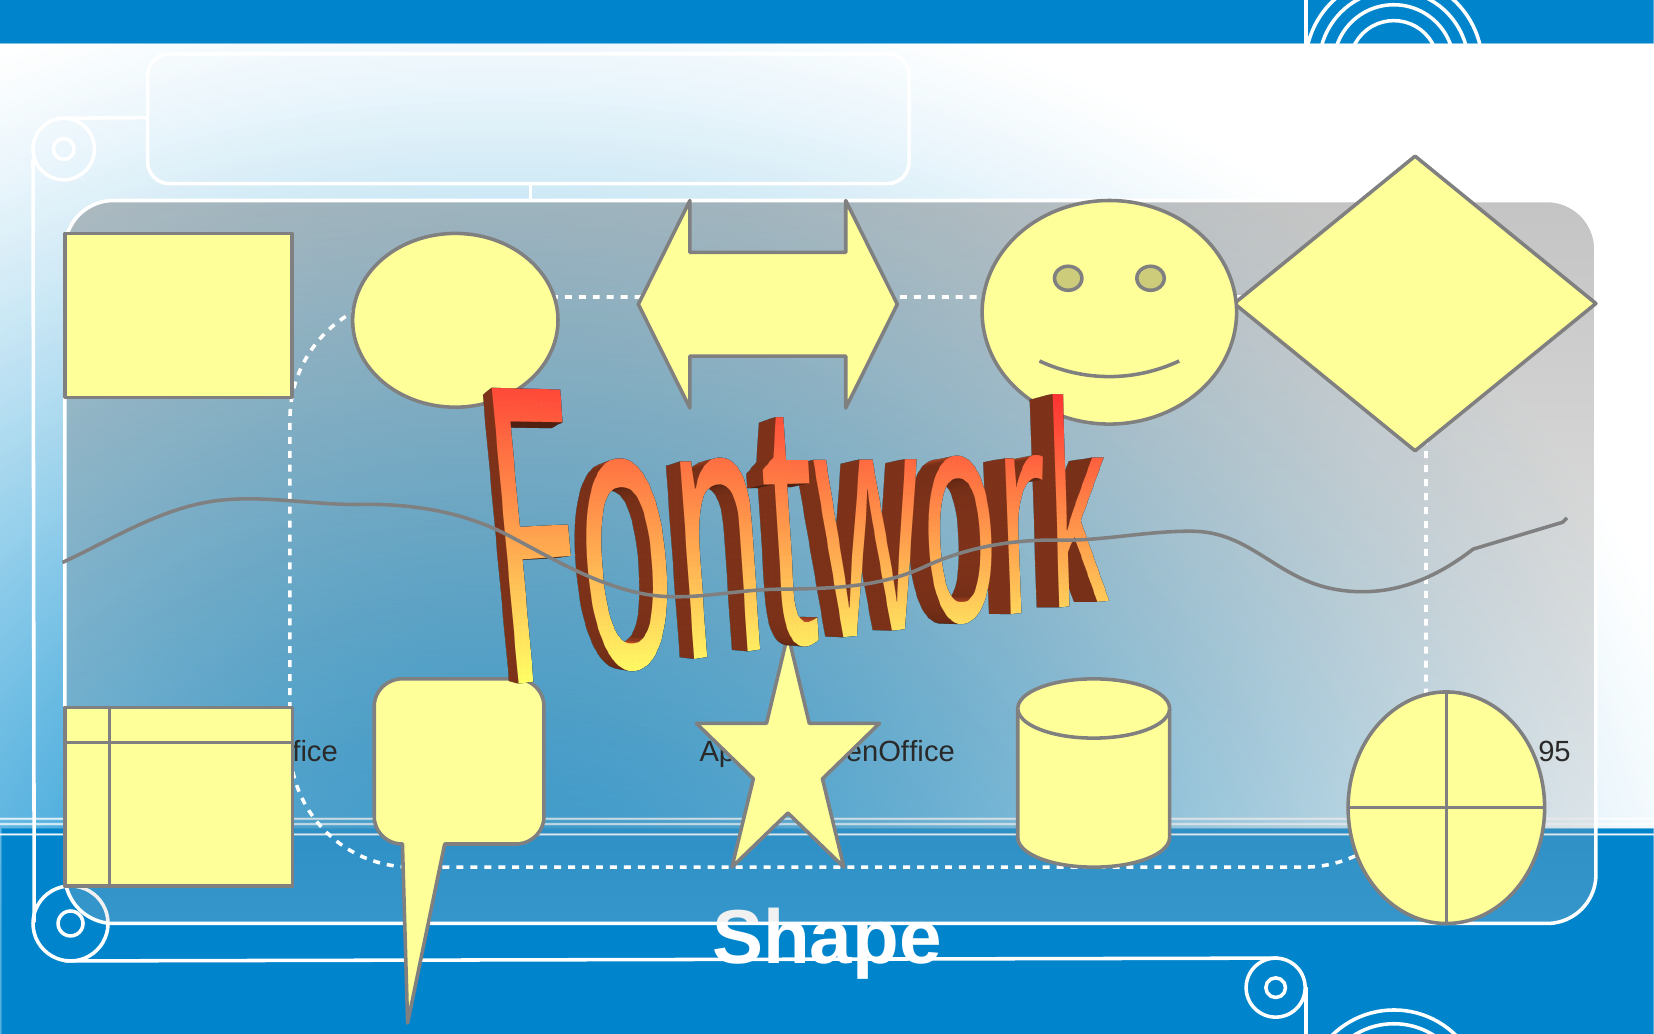

Fontwork
Apache OpenOffice
Apache OpenOffice
95
# Shape